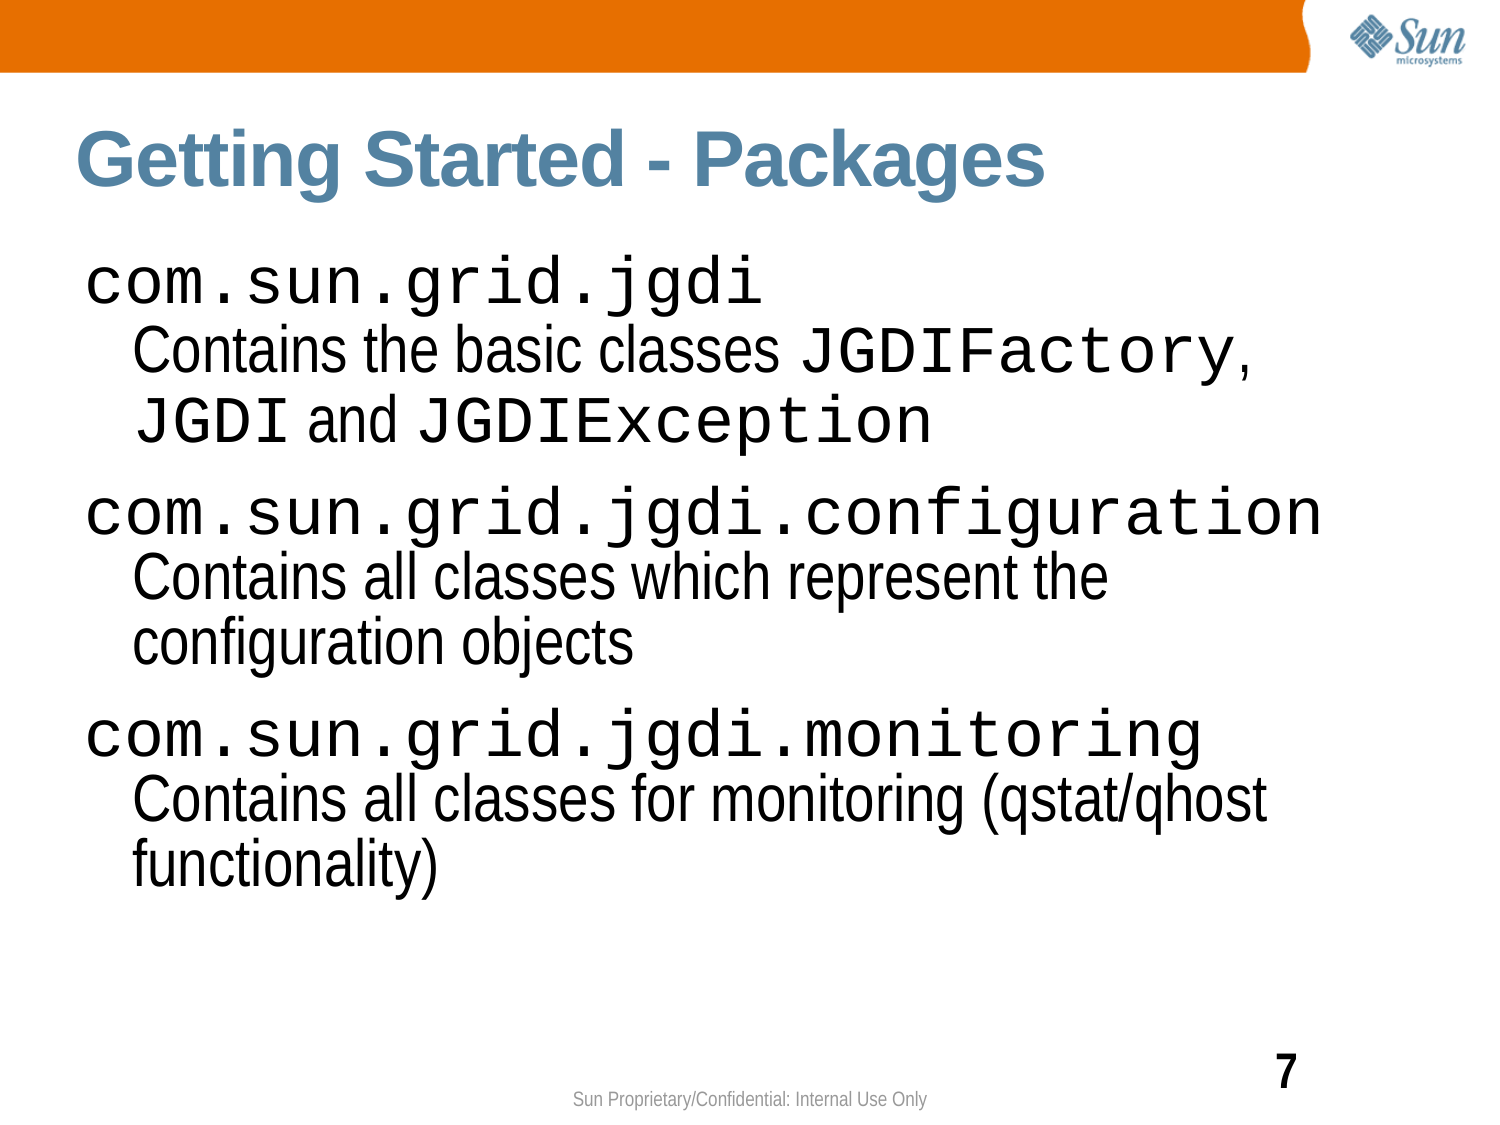

# Getting Started - Packages
com.sun.grid.jgdi
Contains the basic classes JGDIFactory, JGDI and JGDIException
com.sun.grid.jgdi.configuration
Contains all classes which represent the configuration objects
com.sun.grid.jgdi.monitoring
Contains all classes for monitoring (qstat/qhost functionality)